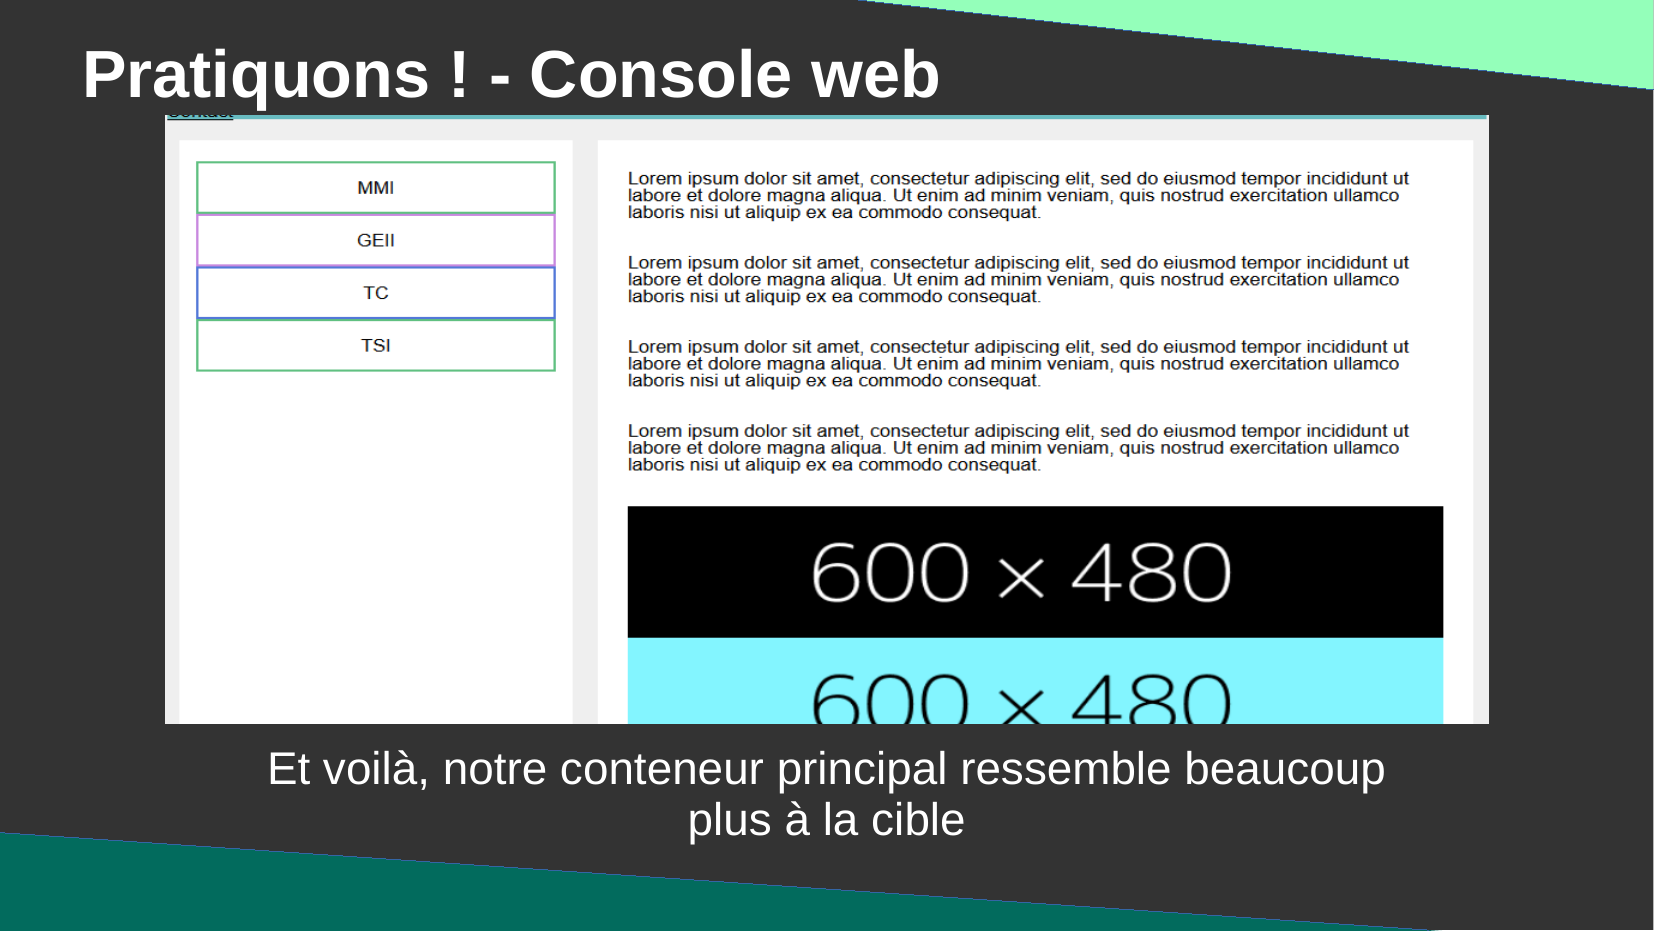

# Pratiquons ! - Console web
Et voilà, notre conteneur principal ressemble beaucoup plus à la cible